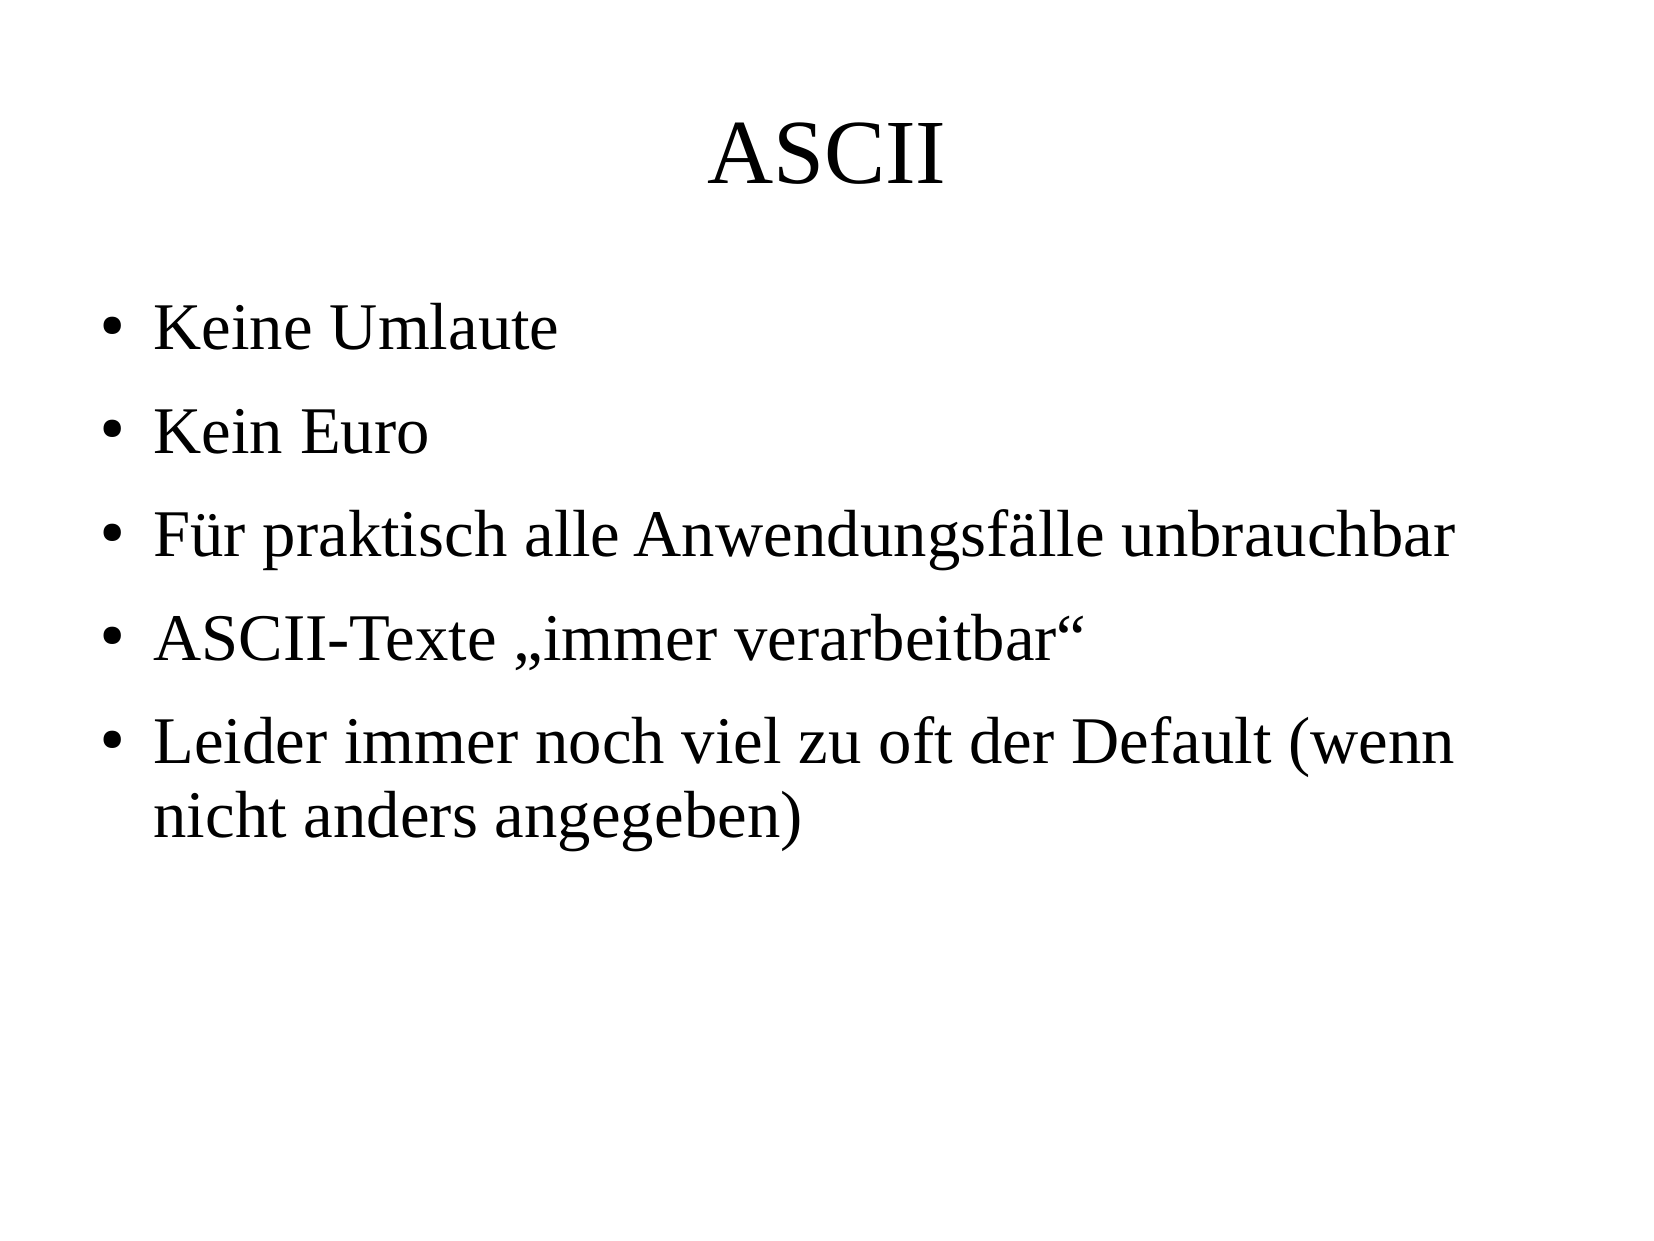

# ASCII
Keine Umlaute
Kein Euro
Für praktisch alle Anwendungsfälle unbrauchbar
ASCII-Texte „immer verarbeitbar“
Leider immer noch viel zu oft der Default (wenn nicht anders angegeben)